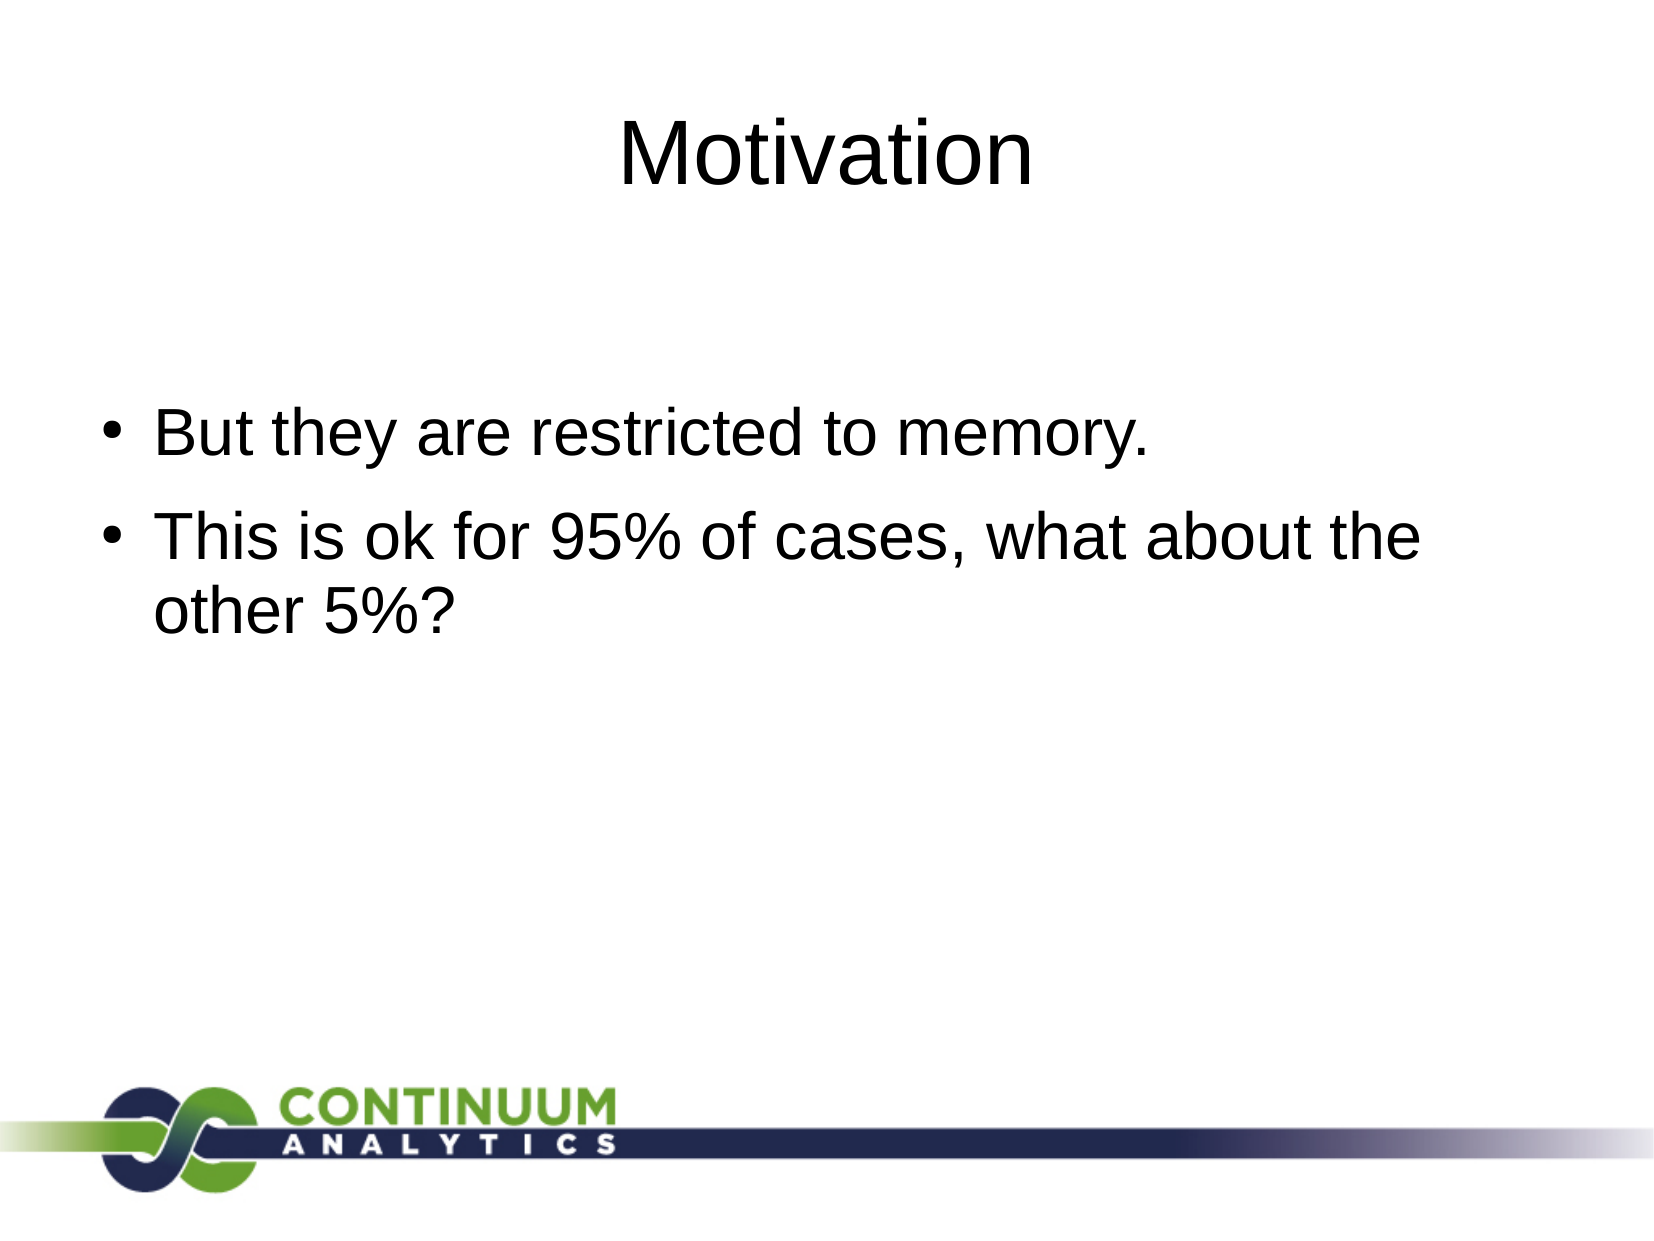

# Motivation
But they are restricted to memory.
This is ok for 95% of cases, what about the other 5%?